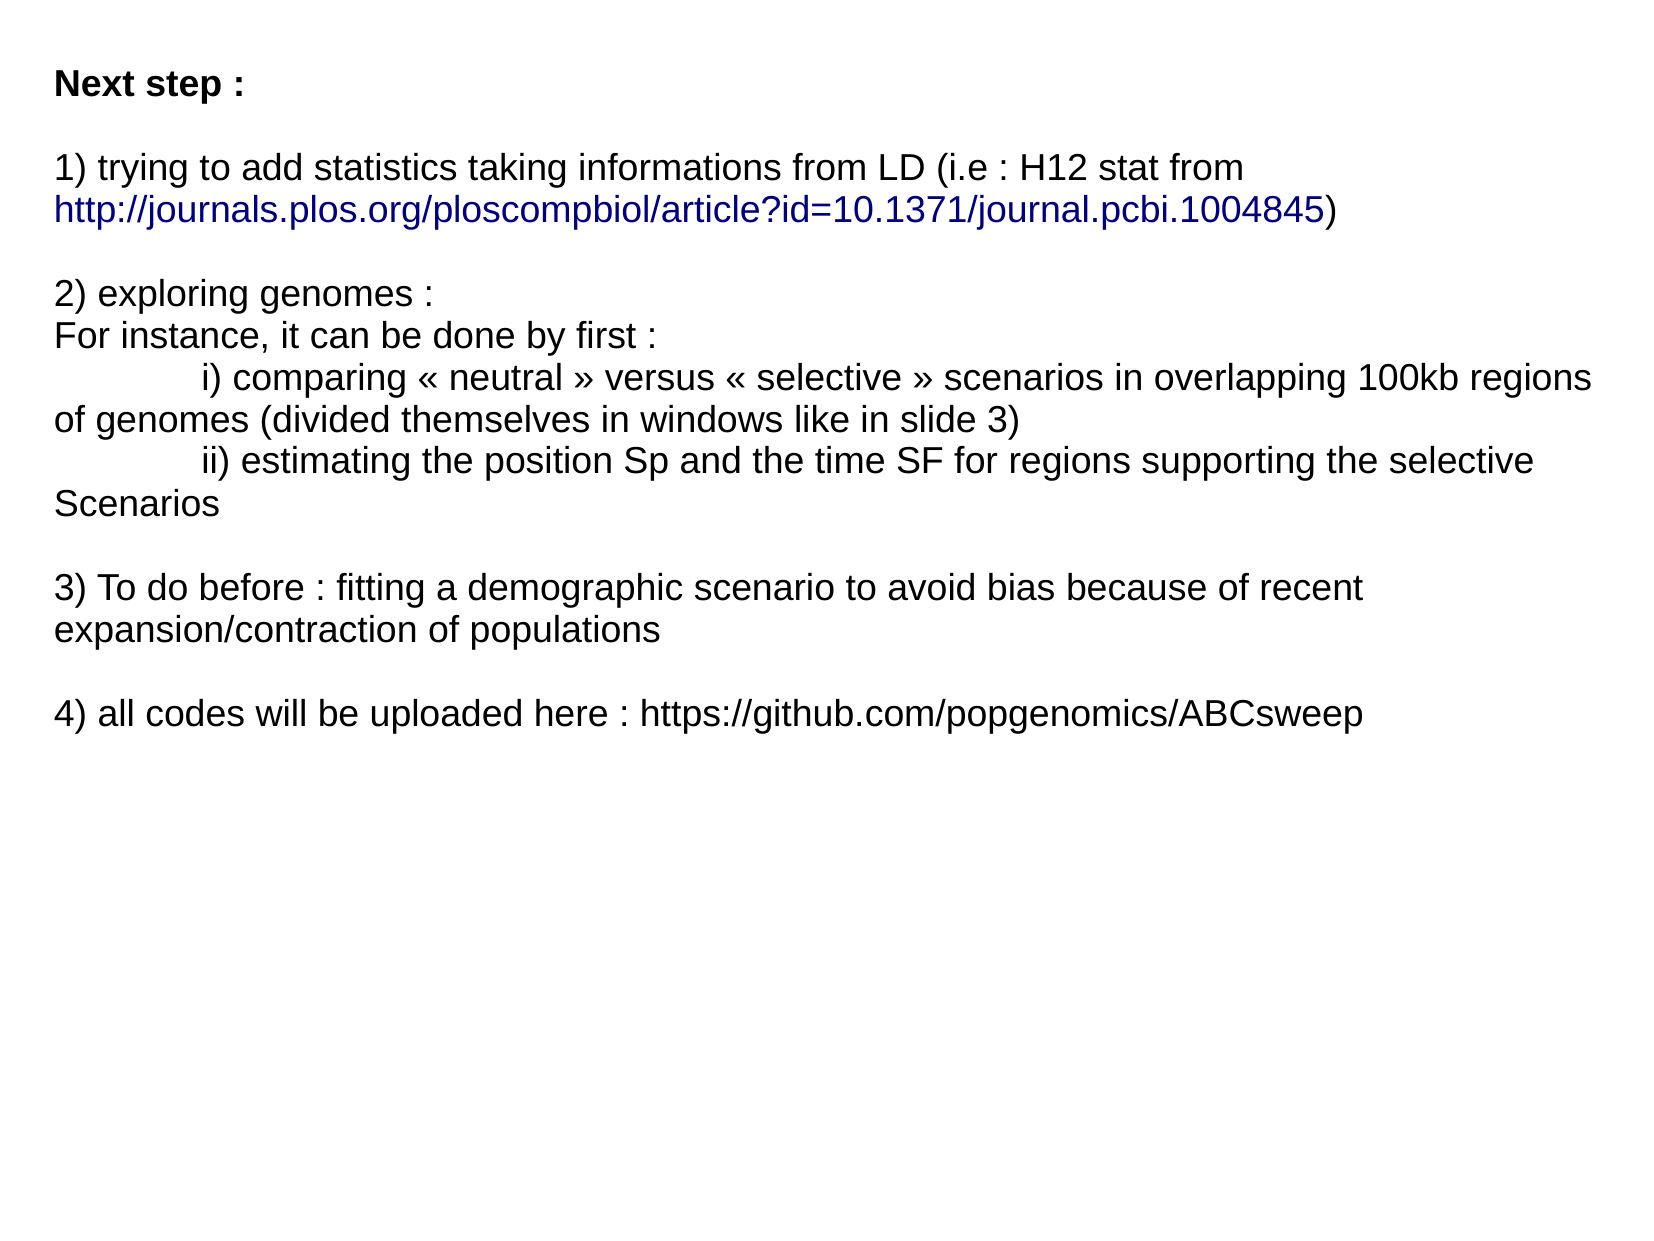

Next step :
1) trying to add statistics taking informations from LD (i.e : H12 stat from
http://journals.plos.org/ploscompbiol/article?id=10.1371/journal.pcbi.1004845)
2) exploring genomes :
For instance, it can be done by first :
		i) comparing « neutral » versus « selective » scenarios in overlapping 100kb regions
of genomes (divided themselves in windows like in slide 3)
		ii) estimating the position Sp and the time SF for regions supporting the selective
Scenarios
3) To do before : fitting a demographic scenario to avoid bias because of recent
expansion/contraction of populations
4) all codes will be uploaded here : https://github.com/popgenomics/ABCsweep